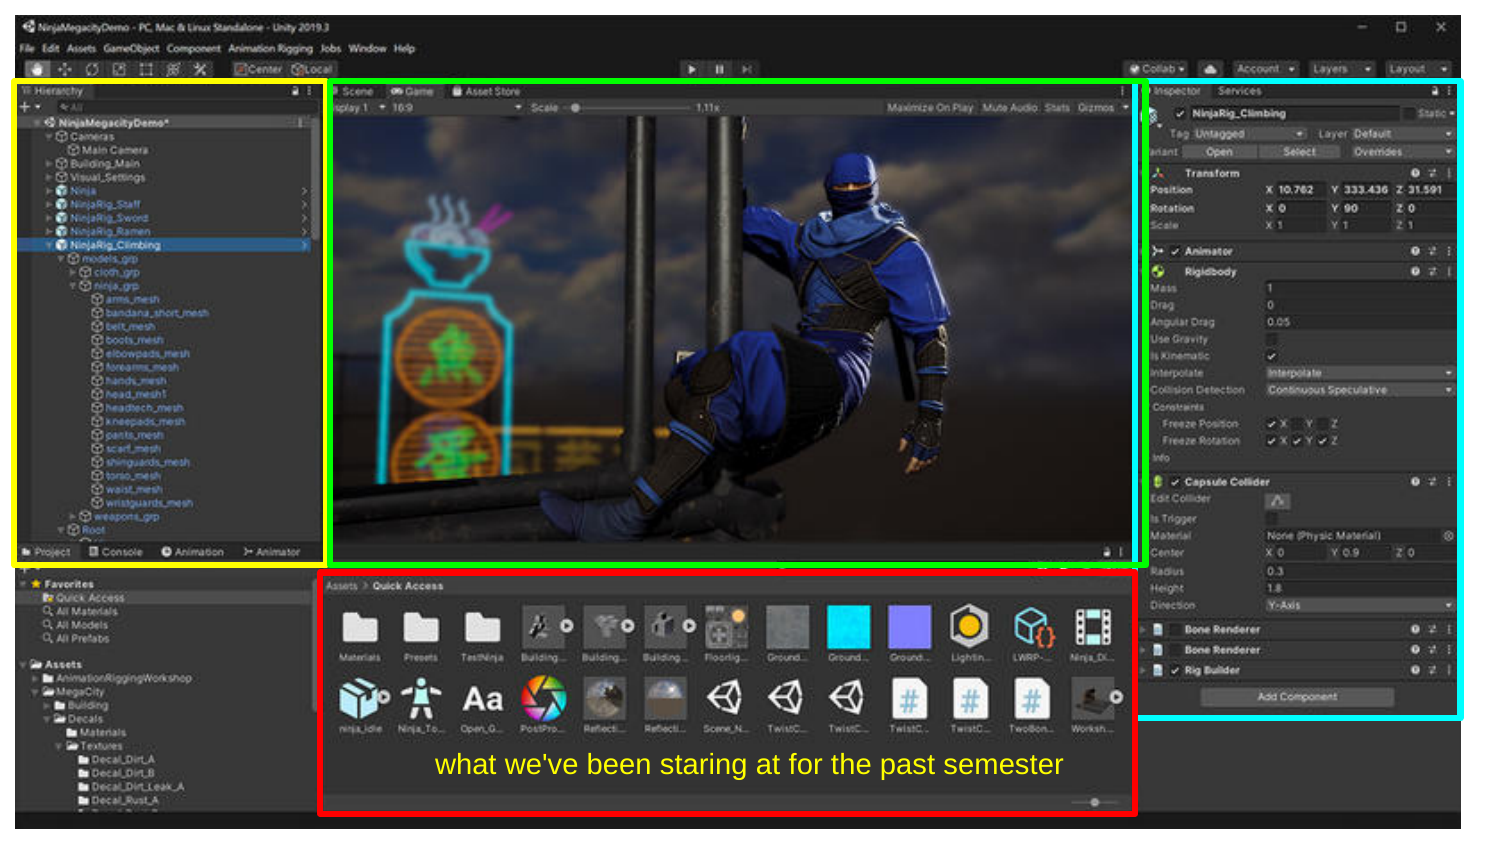

what we've been staring at for the past semester